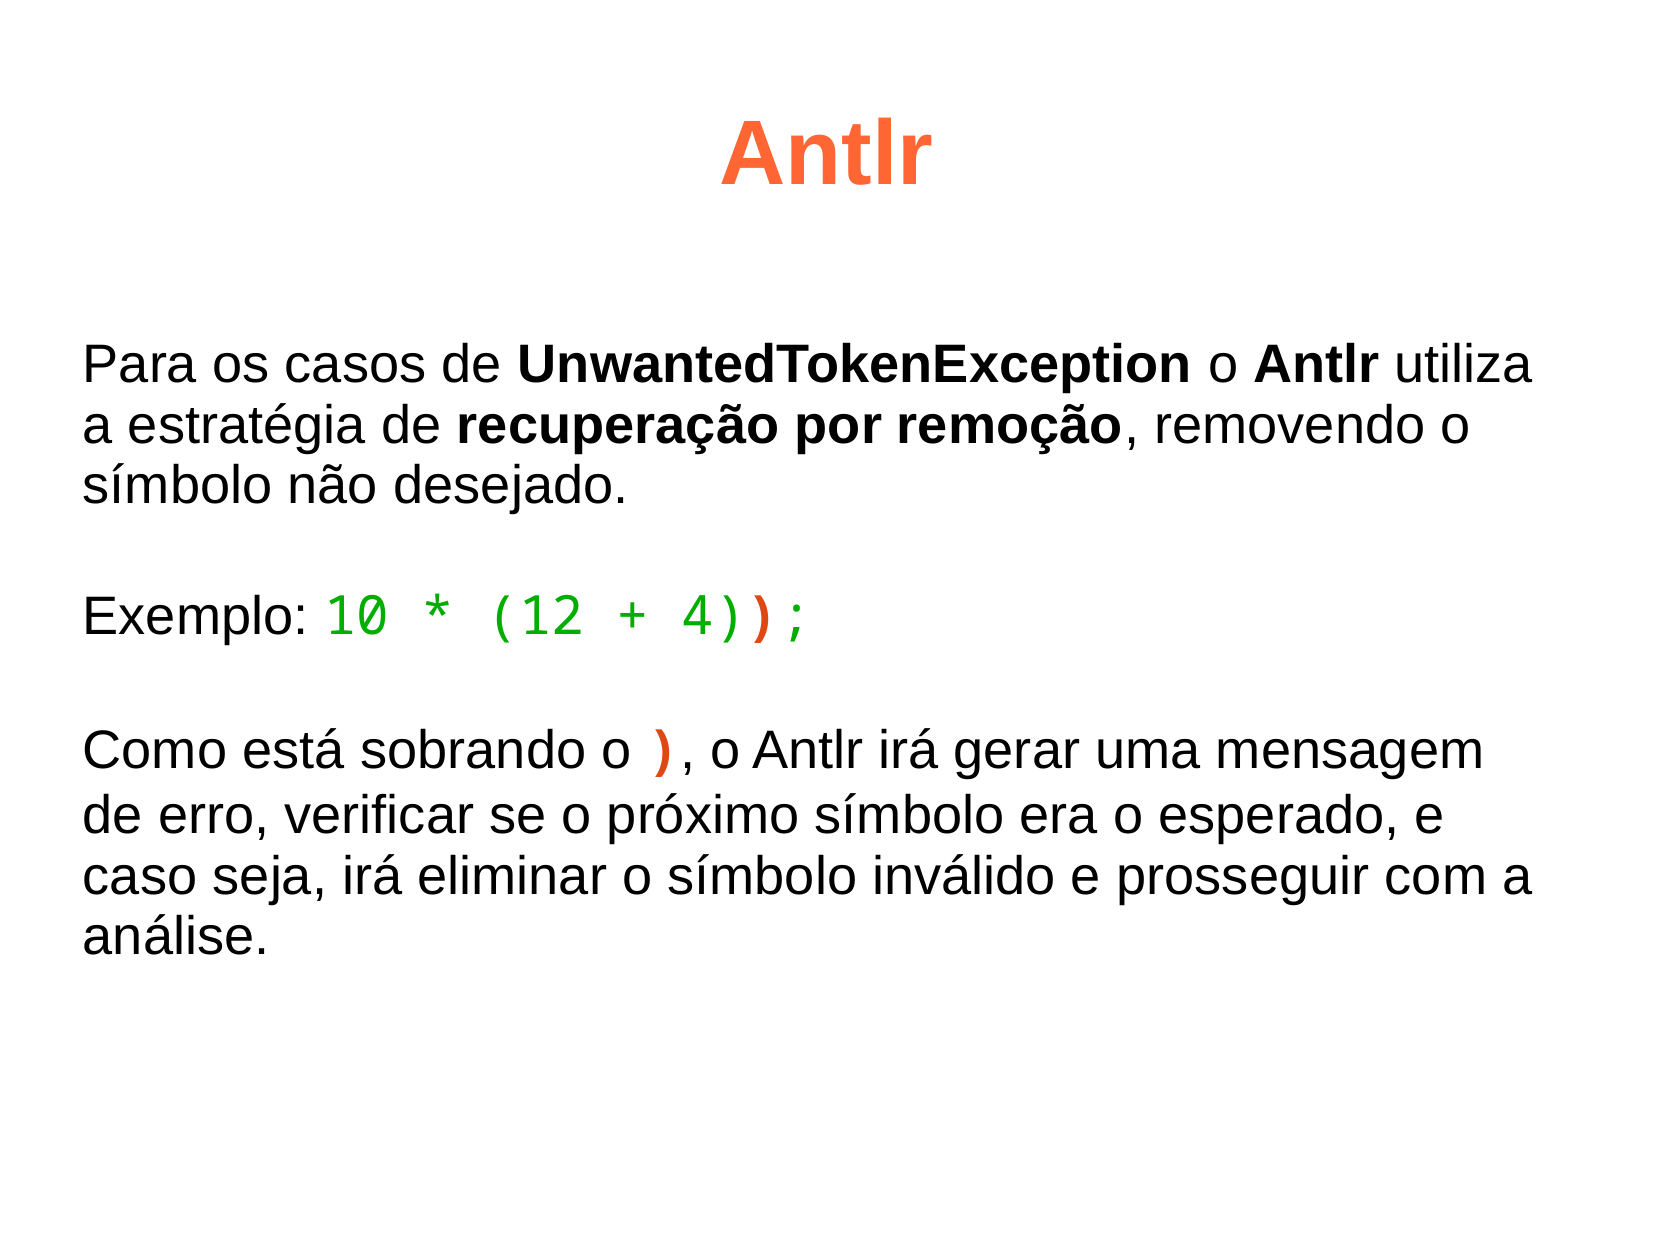

# Antlr
Para os casos de UnwantedTokenException o Antlr utiliza a estratégia de recuperação por remoção, removendo o símbolo não desejado.
Exemplo: 10 * (12 + 4));
Como está sobrando o ), o Antlr irá gerar uma mensagem de erro, verificar se o próximo símbolo era o esperado, e caso seja, irá eliminar o símbolo inválido e prosseguir com a análise.